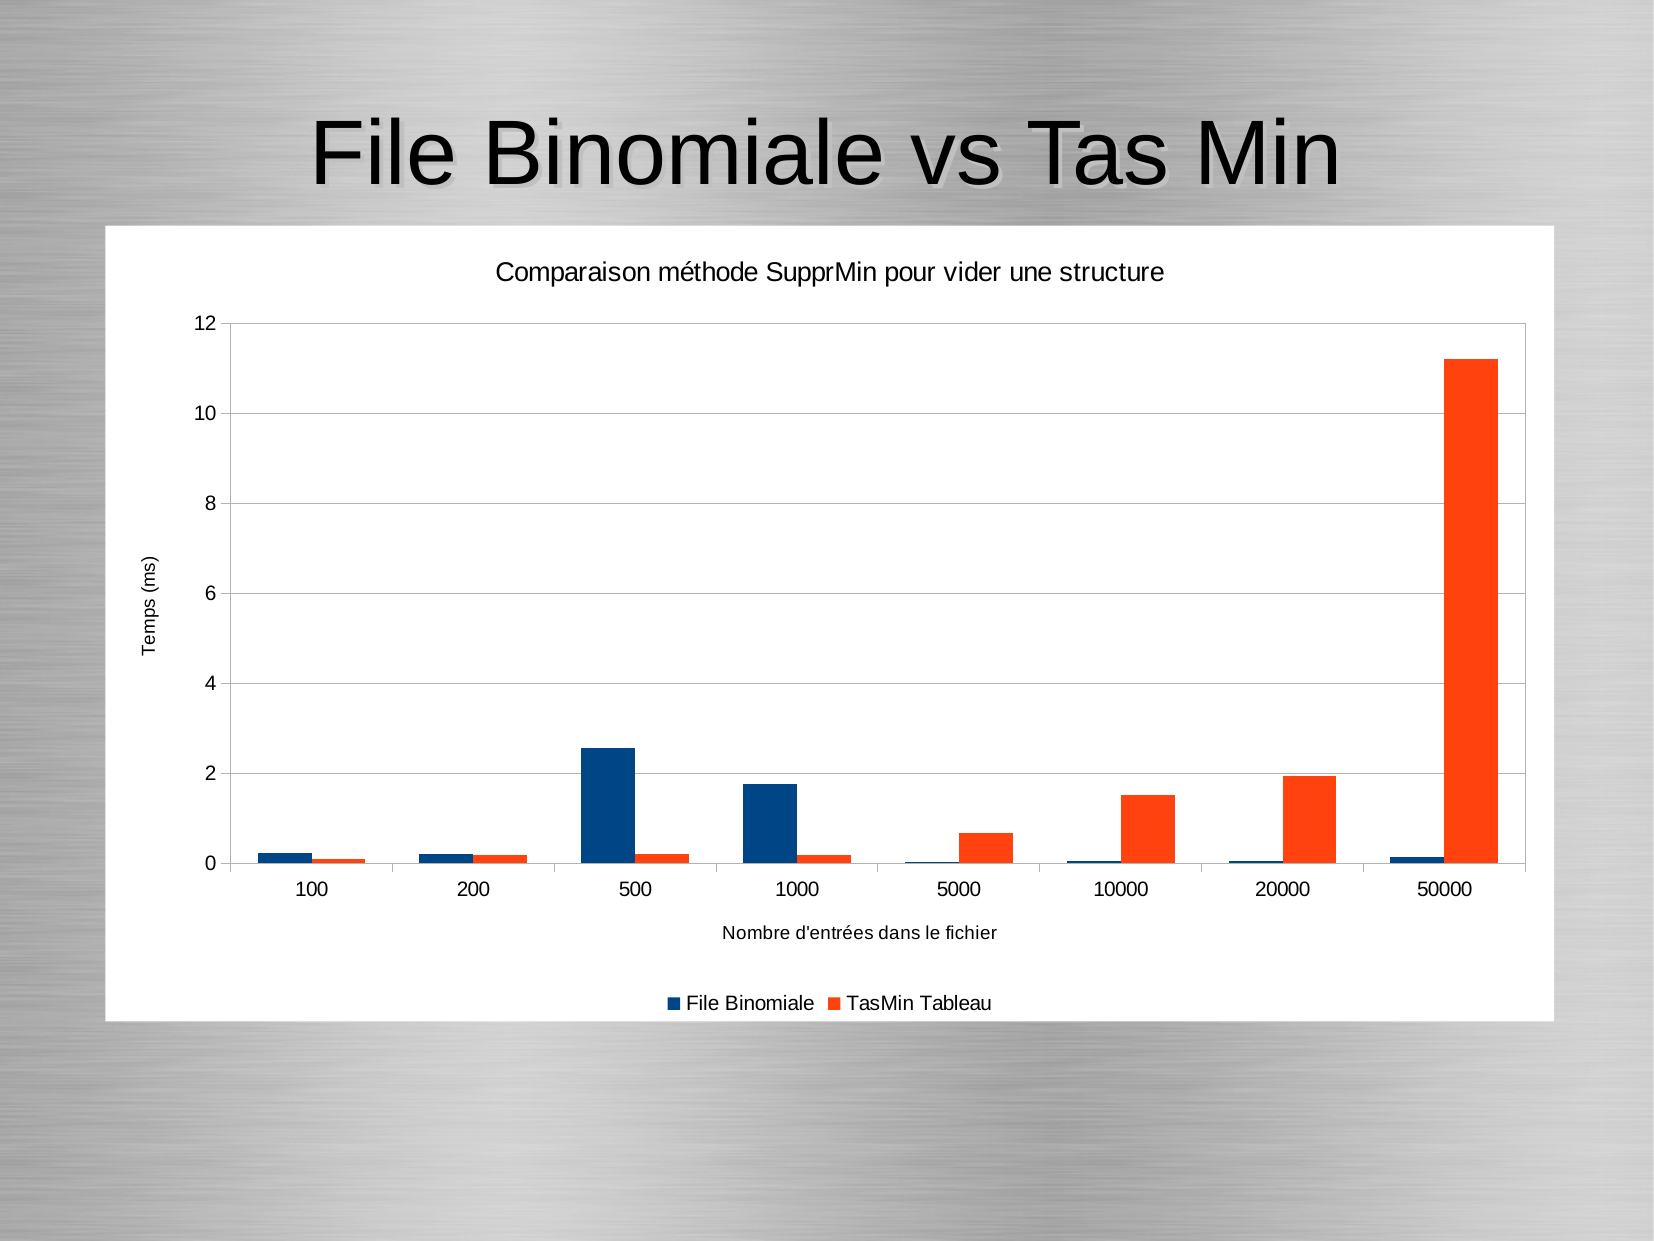

# File Binomiale vs Tas Min
### Chart: Comparaison méthode SupprMin pour vider une structure
| Category | File Binomiale | TasMin Tableau |
|---|---|---|
| 100 | 0.232997 | 0.095478 |
| 200 | 0.206152 | 0.182283 |
| 500 | 2.548211 | 0.195851 |
| 1000 | 1.748678 | 0.169905 |
| 5000 | 0.030343 | 0.676642 |
| 10000 | 0.037848 | 1.511931 |
| 20000 | 0.034525 | 1.940251 |
| 50000 | 0.140387 | 11.206105 |